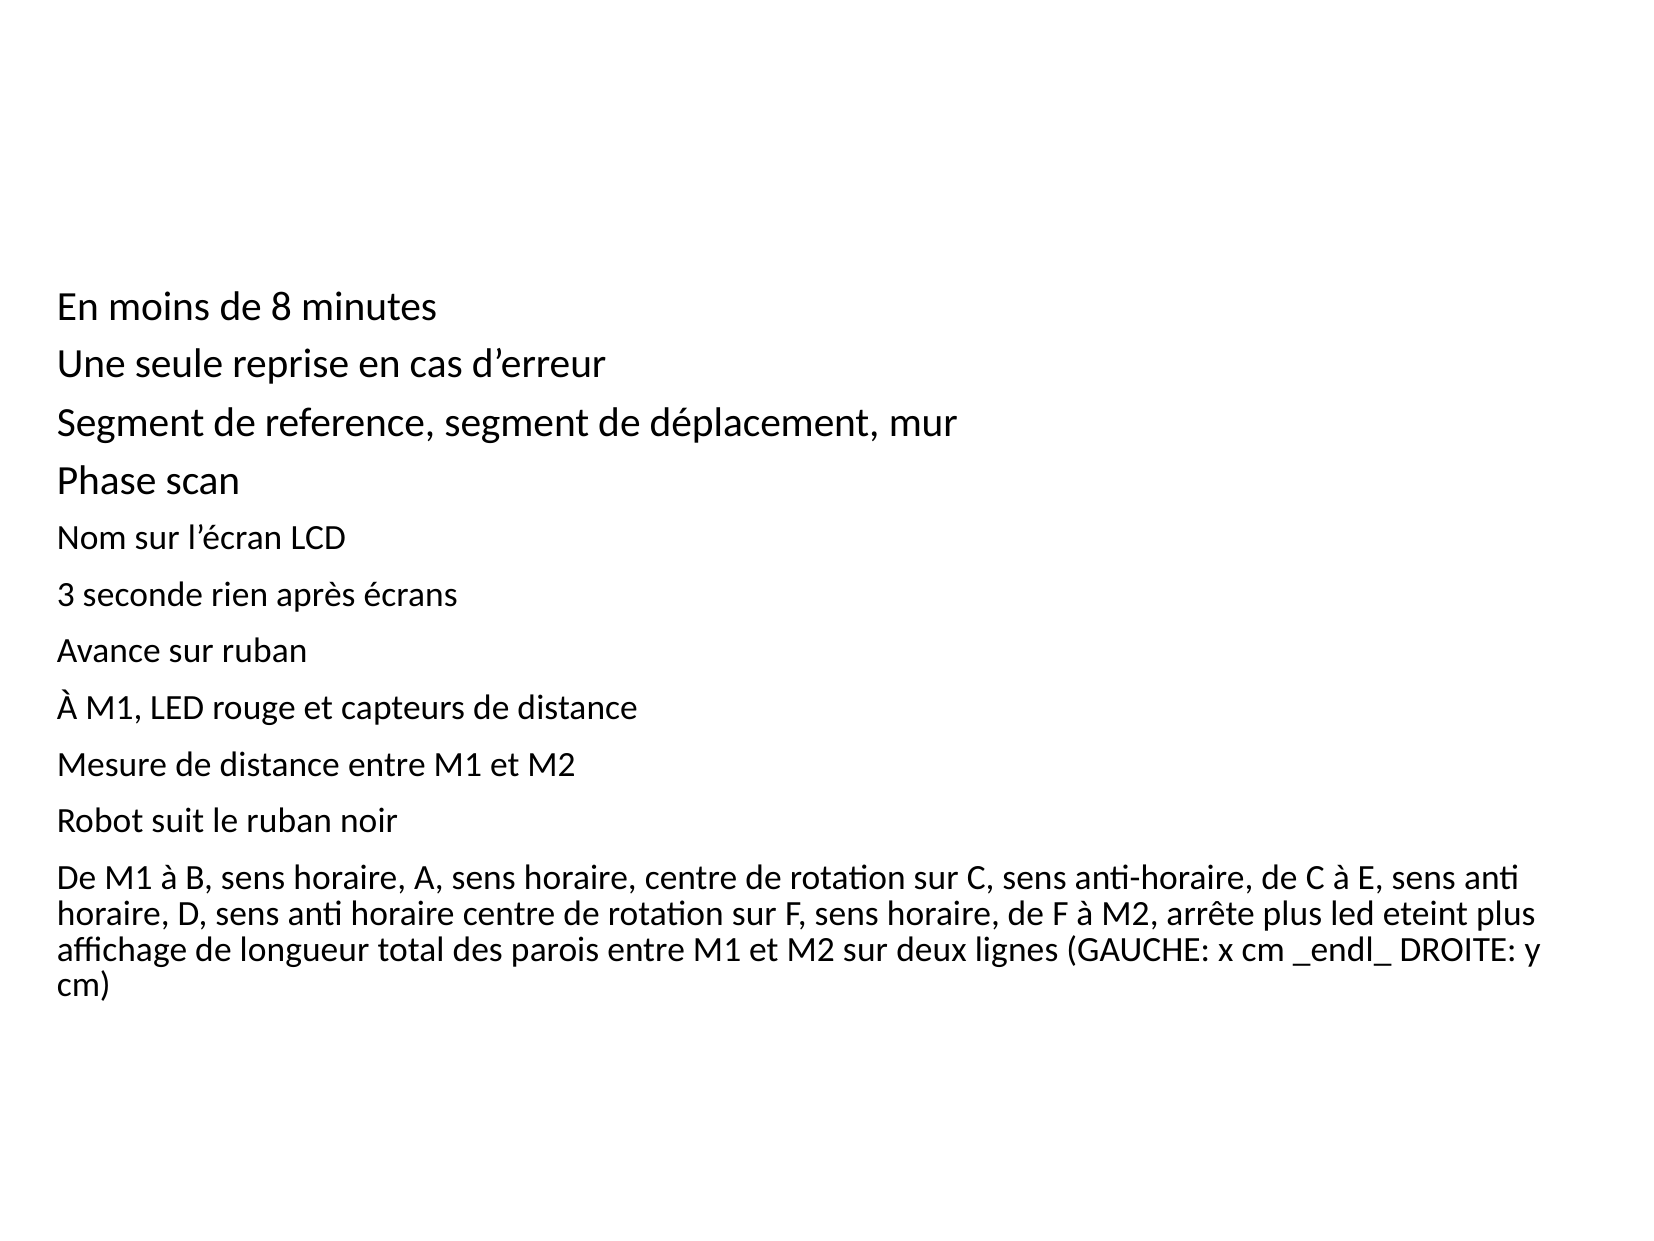

#
En moins de 8 minutes
Une seule reprise en cas d’erreur
Segment de reference, segment de déplacement, mur
Phase scan
Nom sur l’écran LCD
3 seconde rien après écrans
Avance sur ruban
À M1, LED rouge et capteurs de distance
Mesure de distance entre M1 et M2
Robot suit le ruban noir
De M1 à B, sens horaire, A, sens horaire, centre de rotation sur C, sens anti-horaire, de C à E, sens anti horaire, D, sens anti horaire centre de rotation sur F, sens horaire, de F à M2, arrête plus led eteint plus affichage de longueur total des parois entre M1 et M2 sur deux lignes (GAUCHE: x cm _endl_ DROITE: y cm)